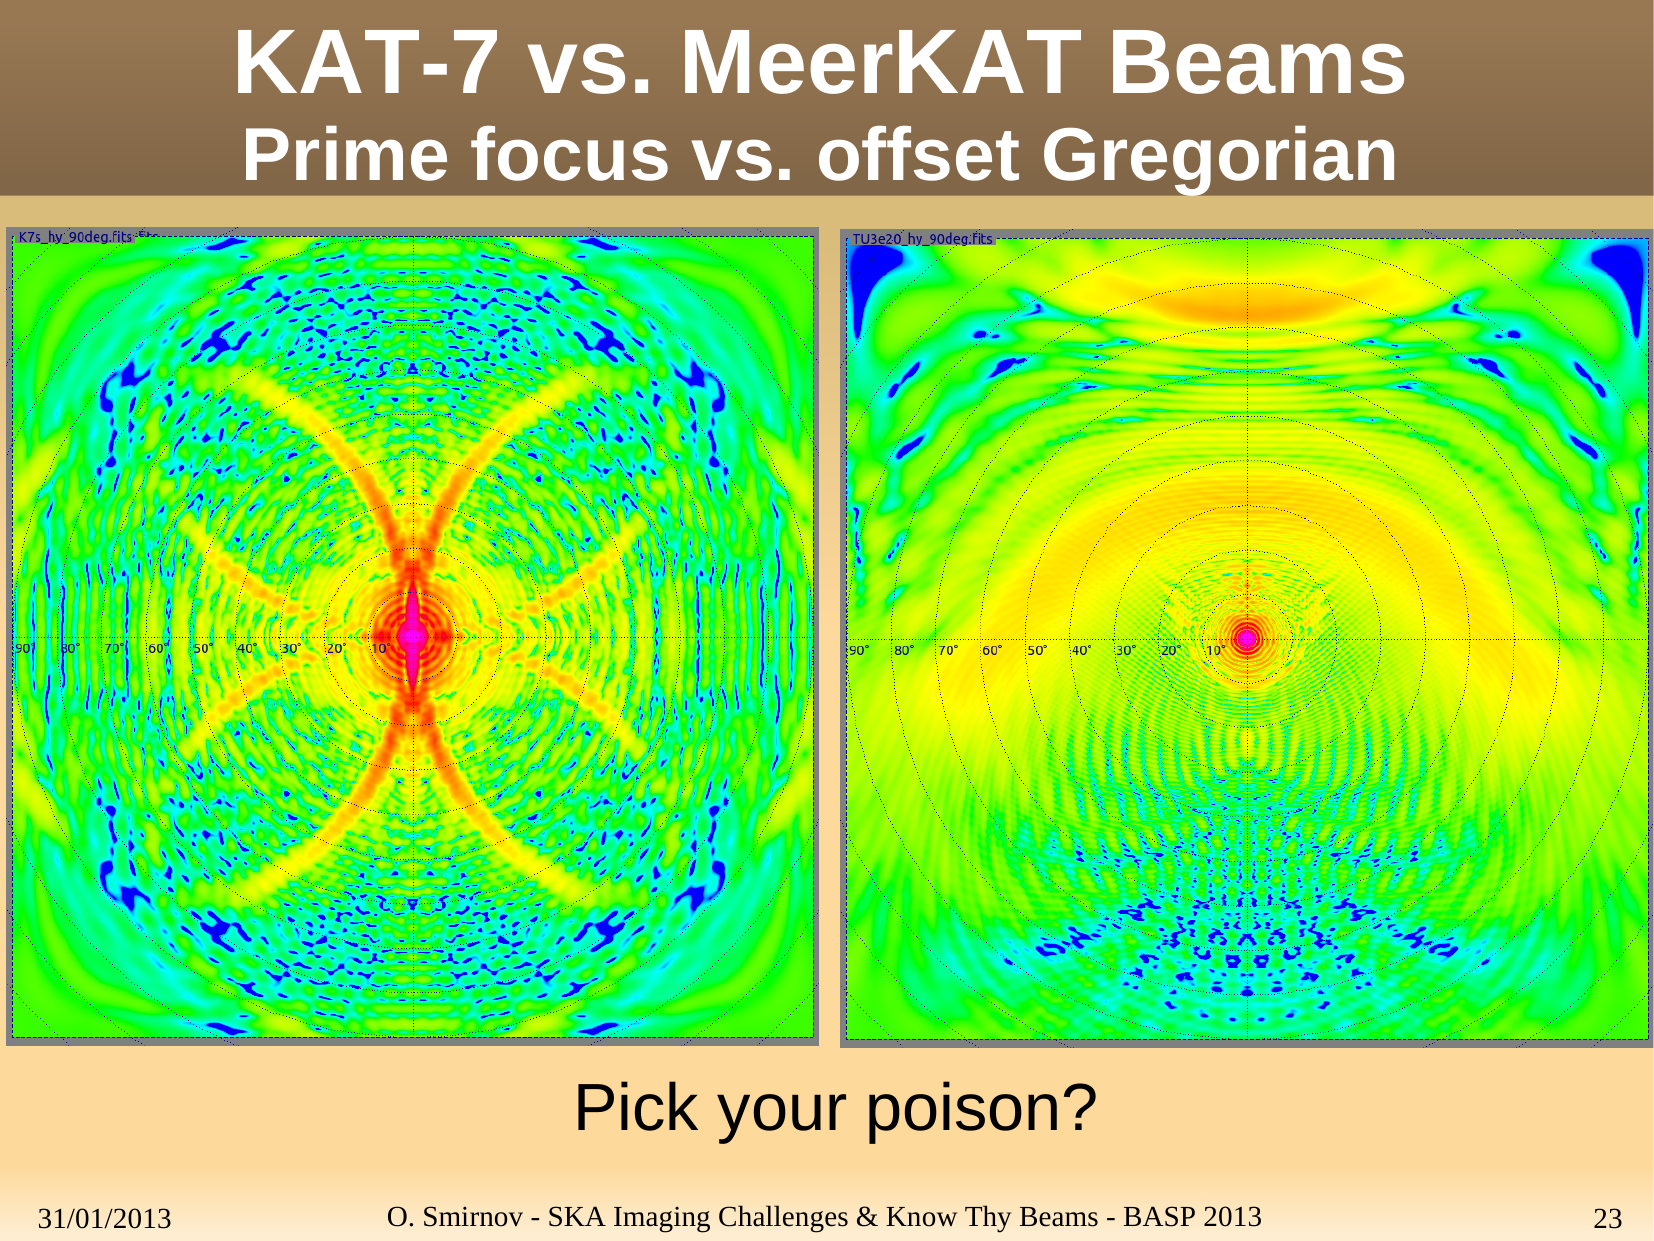

# KAT-7 vs. MeerKAT Beams Prime focus vs. offset Gregorian
Pick your poison?
O. Smirnov - SKA Imaging Challenges & Know Thy Beams - BASP 2013
31/01/2013
23